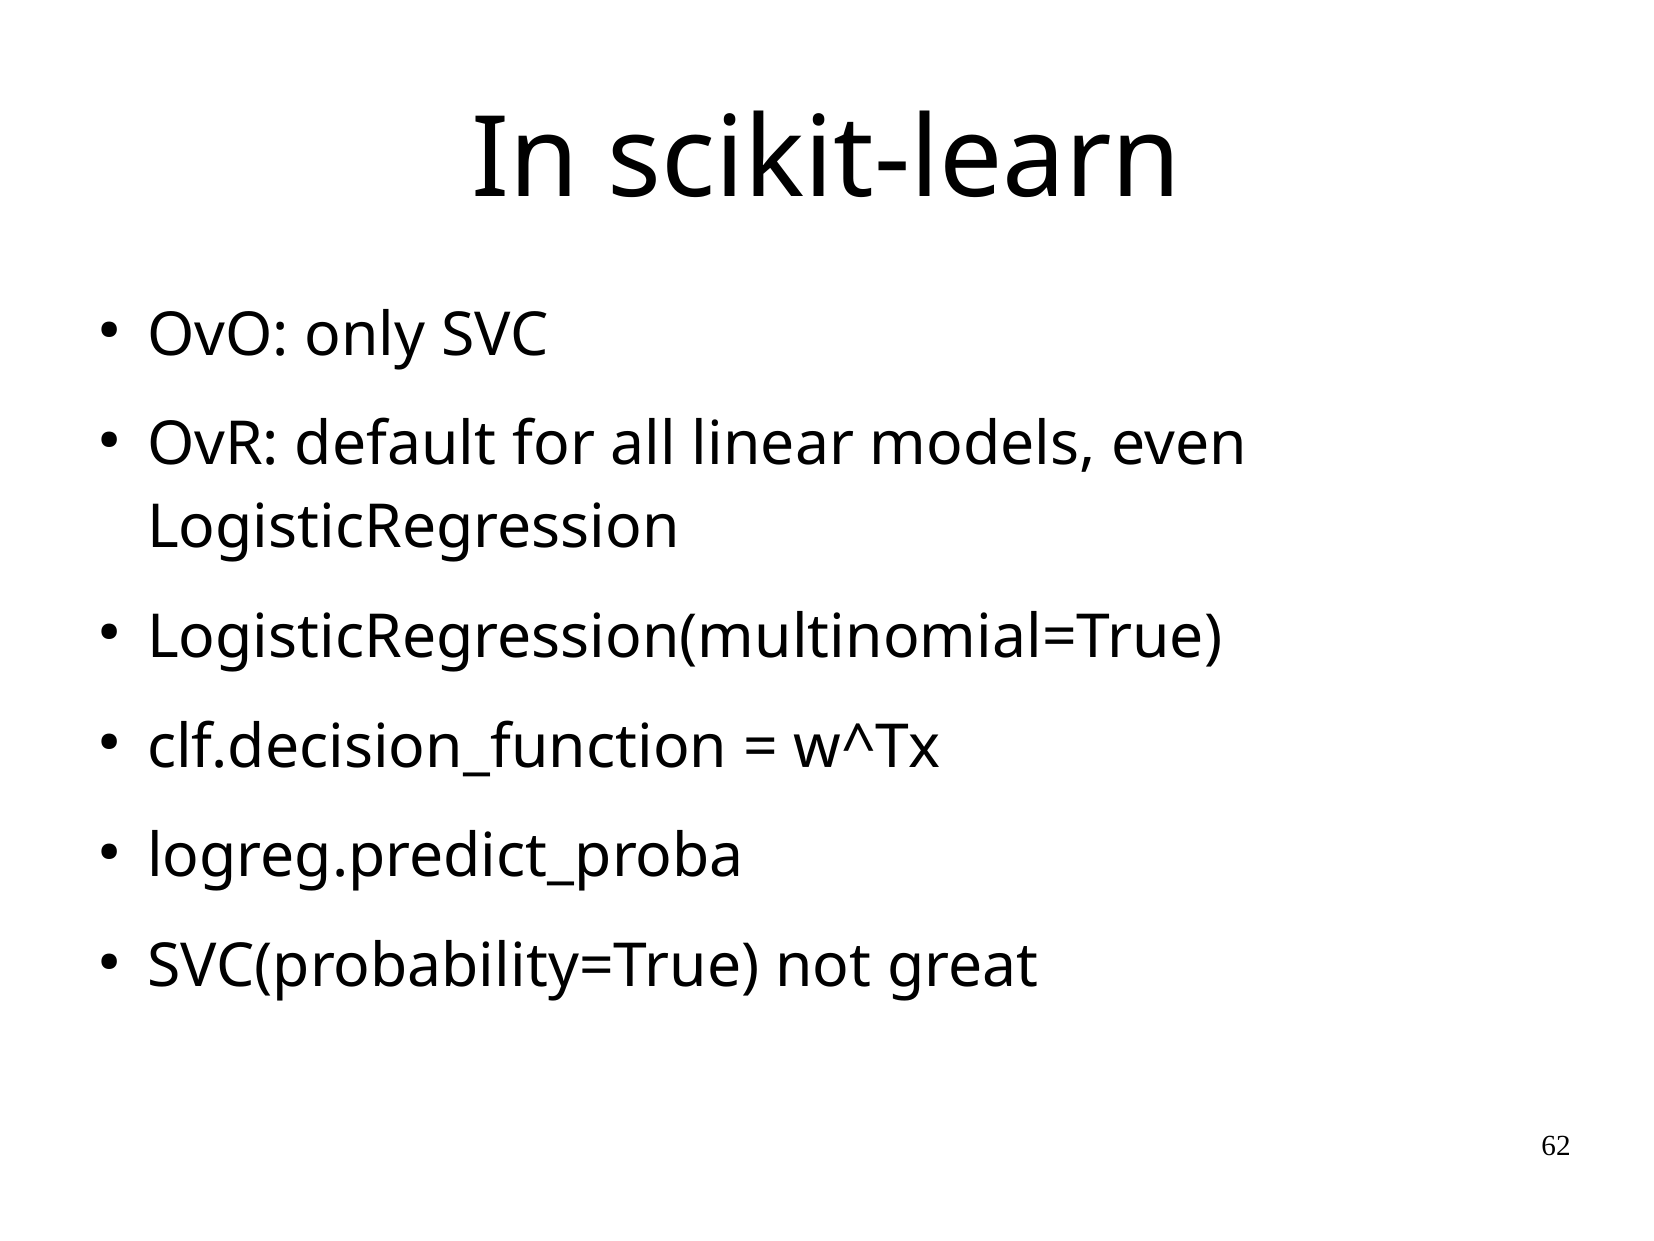

# In scikit-learn
OvO: only SVC
OvR: default for all linear models, even LogisticRegression
LogisticRegression(multinomial=True)
clf.decision_function = w^Tx
logreg.predict_proba
SVC(probability=True) not great
62